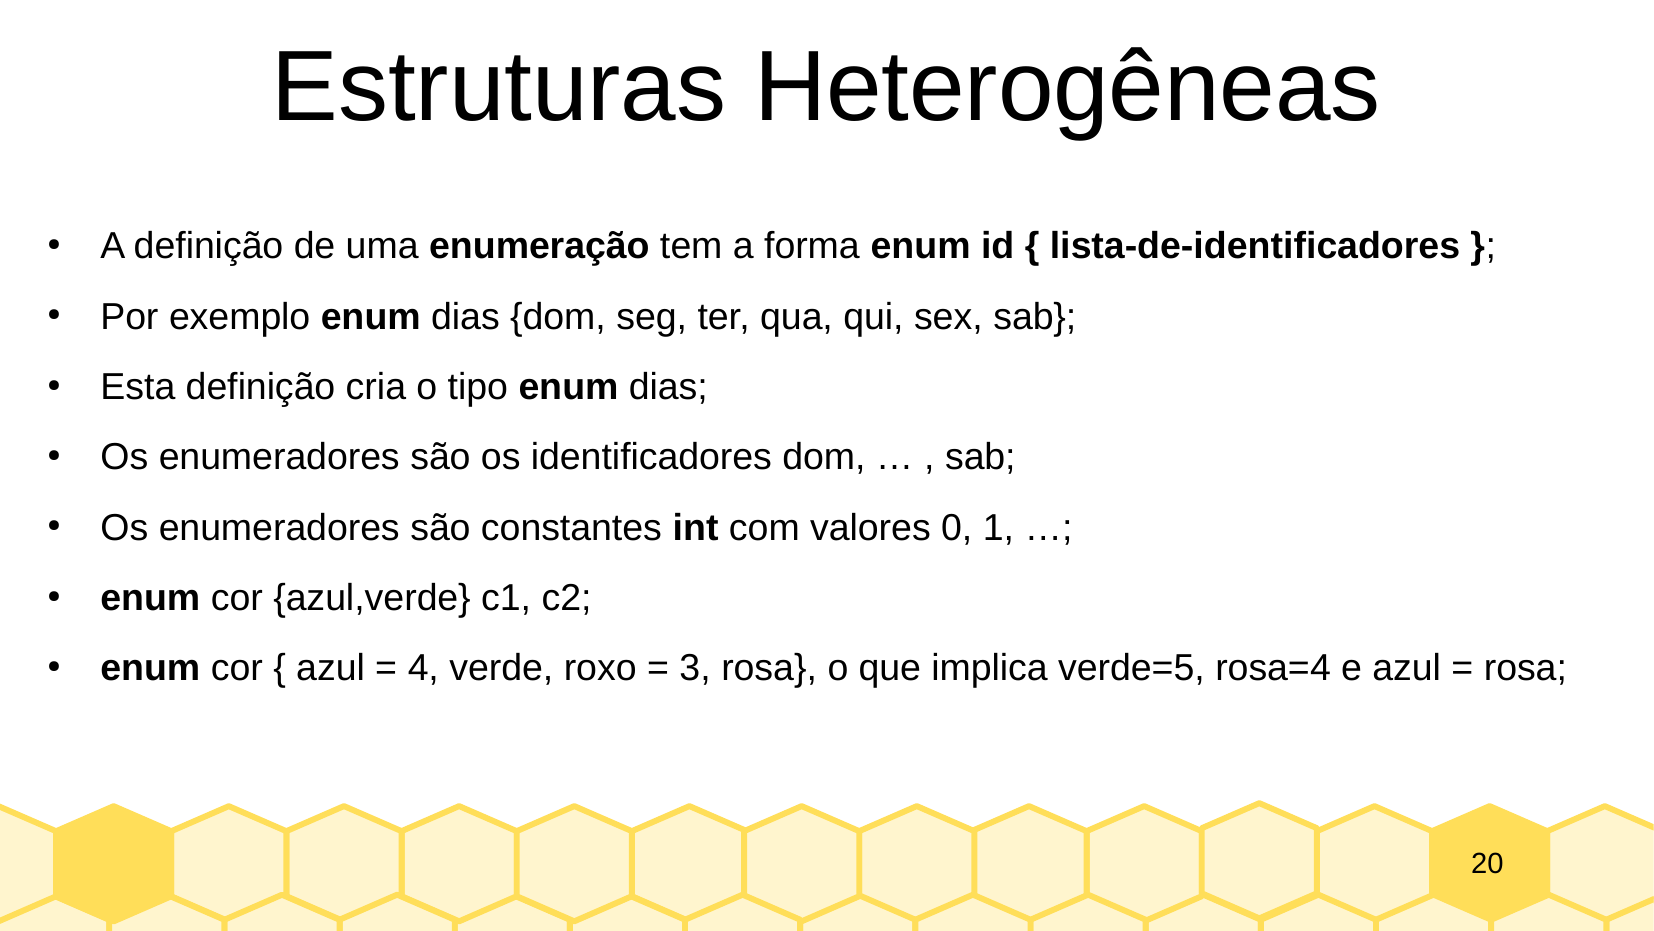

# Estruturas Heterogêneas
A definição de uma enumeração tem a forma enum id { lista-de-identificadores };
Por exemplo enum dias {dom, seg, ter, qua, qui, sex, sab};
Esta definição cria o tipo enum dias;
Os enumeradores são os identificadores dom, … , sab;
Os enumeradores são constantes int com valores 0, 1, …;
enum cor {azul,verde} c1, c2;
enum cor { azul = 4, verde, roxo = 3, rosa}, o que implica verde=5, rosa=4 e azul = rosa;